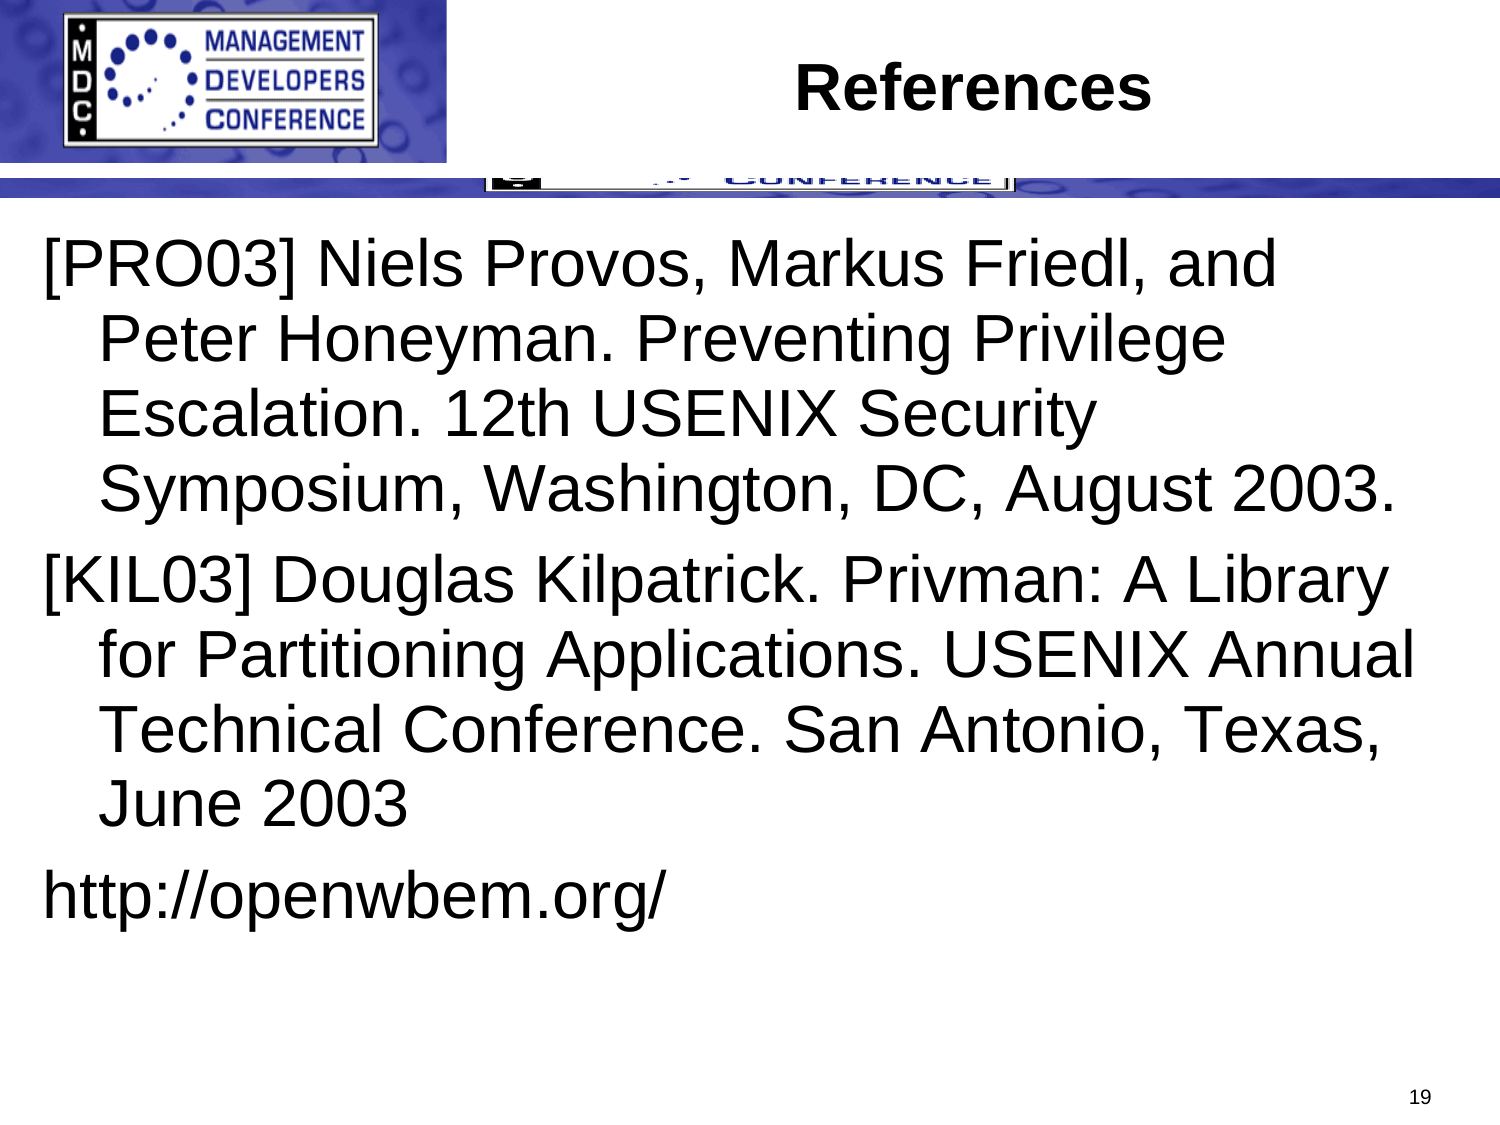

# References
[PRO03] Niels Provos, Markus Friedl, and Peter Honeyman. Preventing Privilege Escalation. 12th USENIX Security Symposium, Washington, DC, August 2003.
[KIL03] Douglas Kilpatrick. Privman: A Library for Partitioning Applications. USENIX Annual Technical Conference. San Antonio, Texas, June 2003
http://openwbem.org/
19